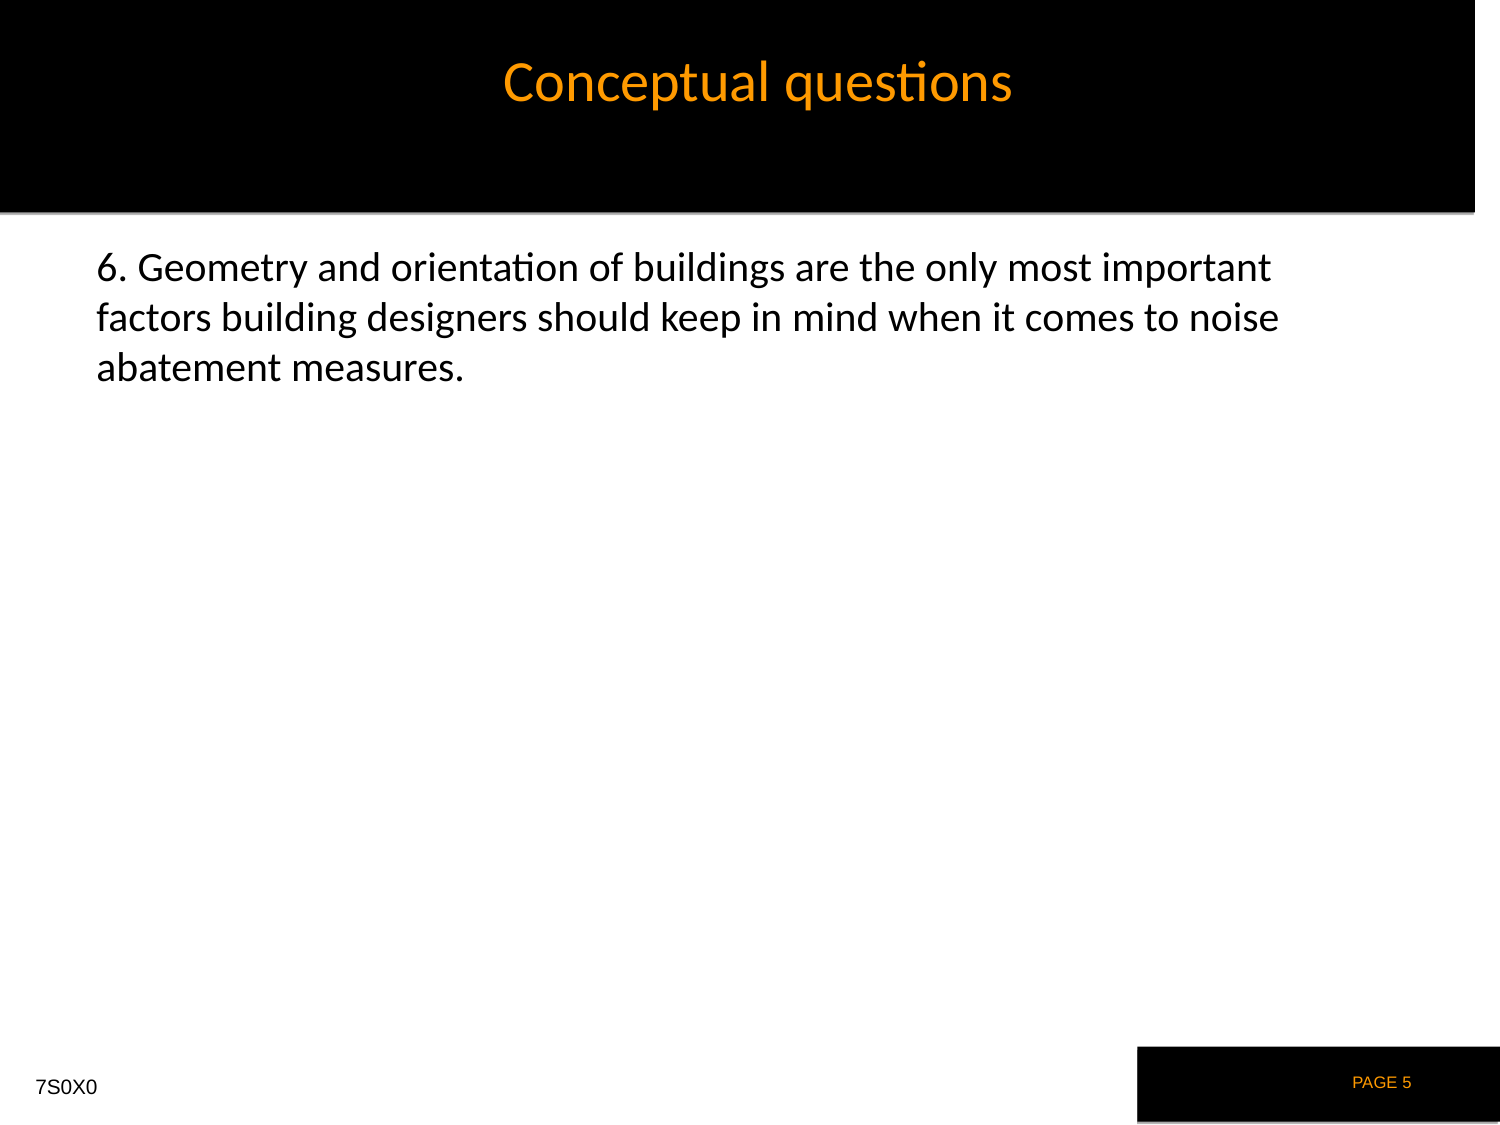

# Conceptual questions
6. Geometry and orientation of buildings are the only most important factors building designers should keep in mind when it comes to noise abatement measures.
PAGE 5
7S0X0
2017/02/09
PAGE